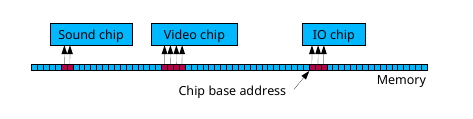

Sound chip
Video chip
IO chip
Memory
Chip base address